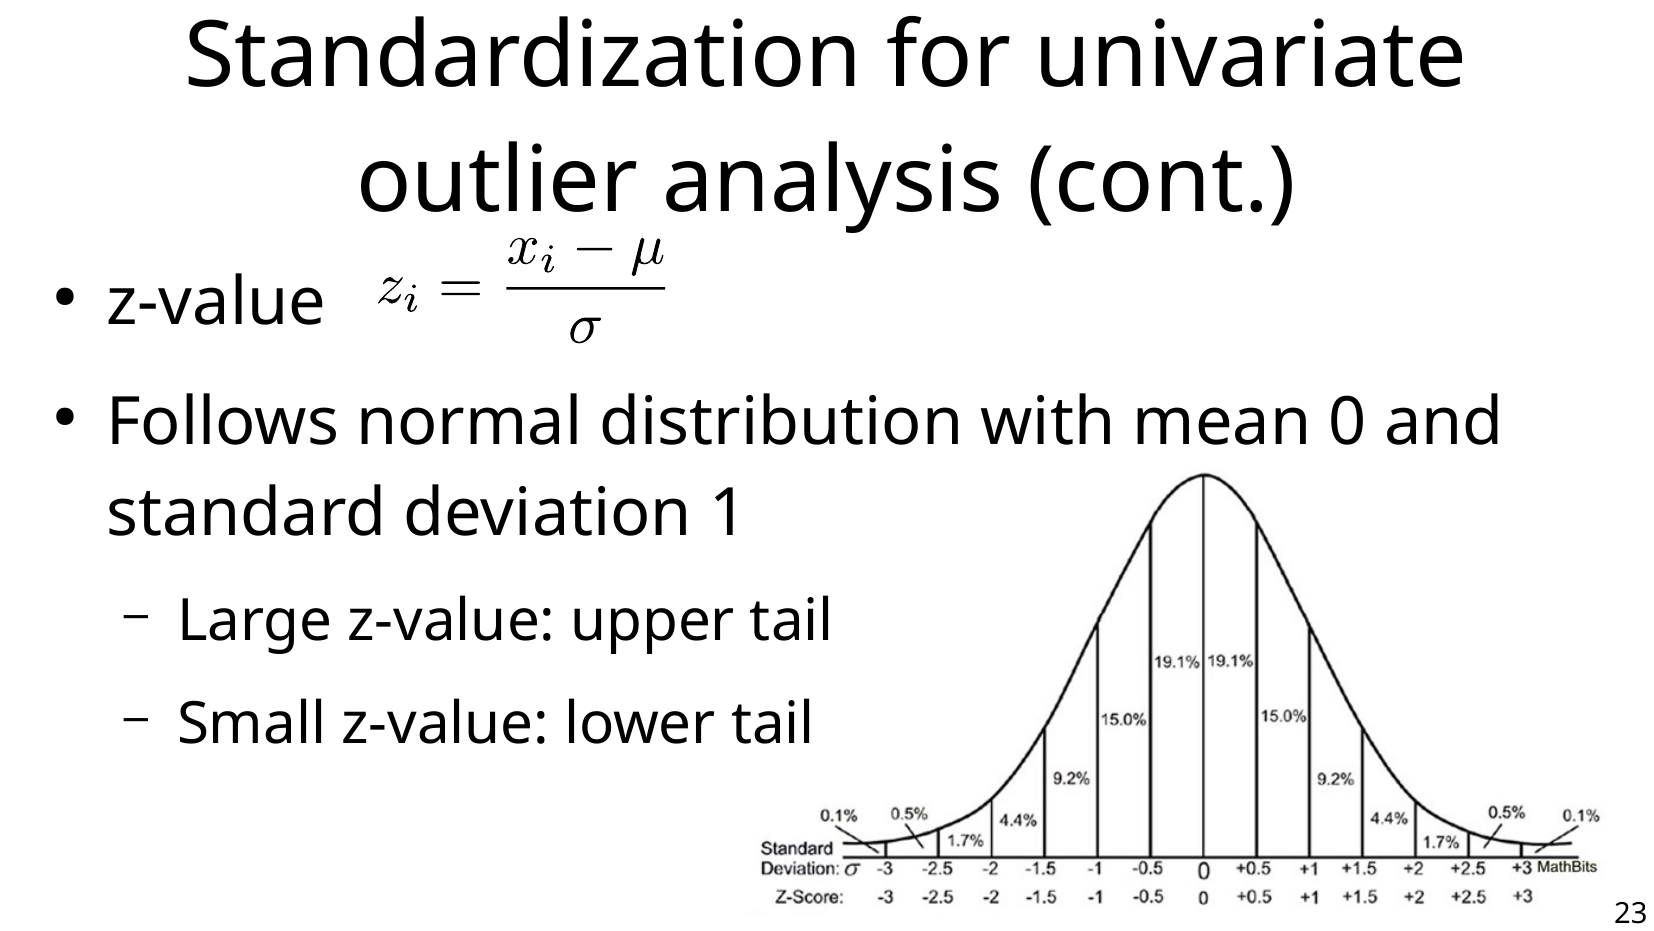

# Standardization for univariate outlier analysis (cont.)
z-value
Follows normal distribution with mean 0 and standard deviation 1
Large z-value: upper tail
Small z-value: lower tail
23